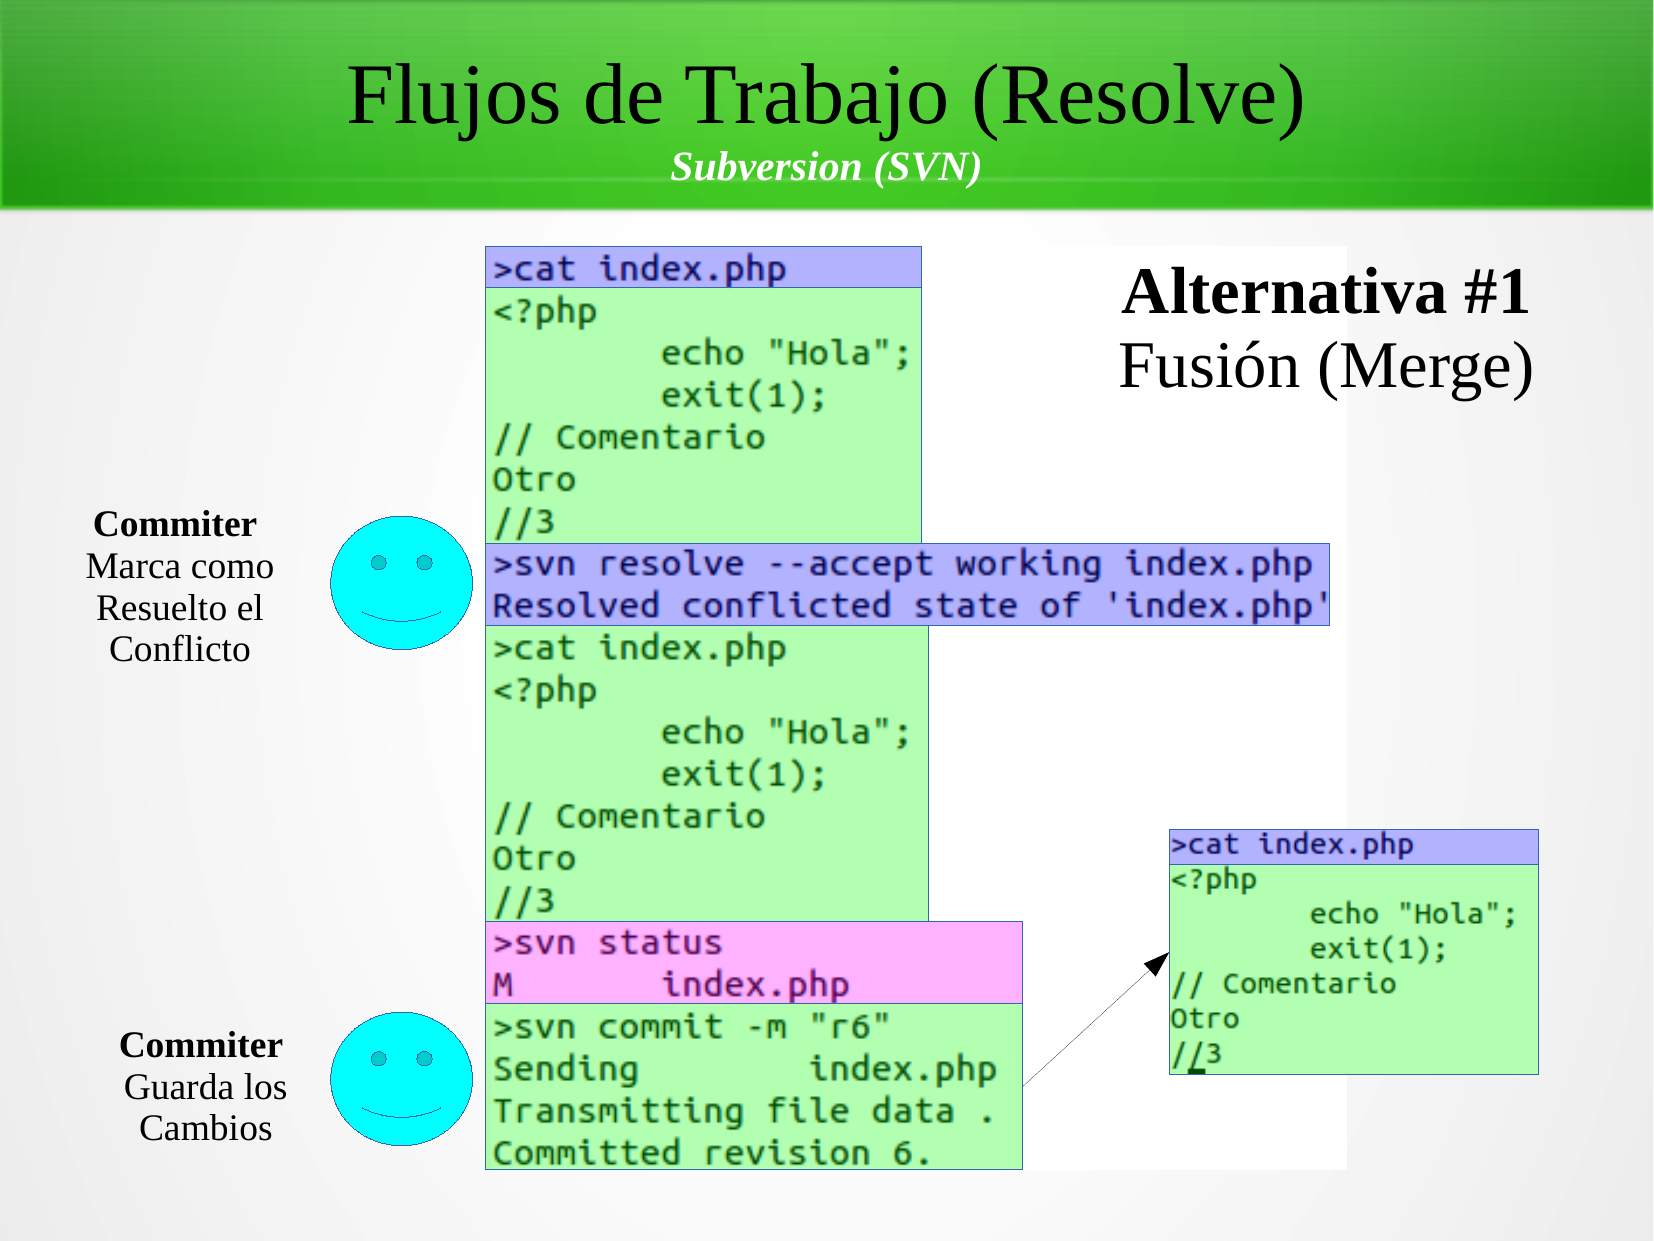

# Flujos de Trabajo (Resolve) Subversion (SVN)
Alternativa #1
Fusión (Merge)
Commiter
Marca como
Resuelto el
Conflicto
Commiter
Guarda los
Cambios